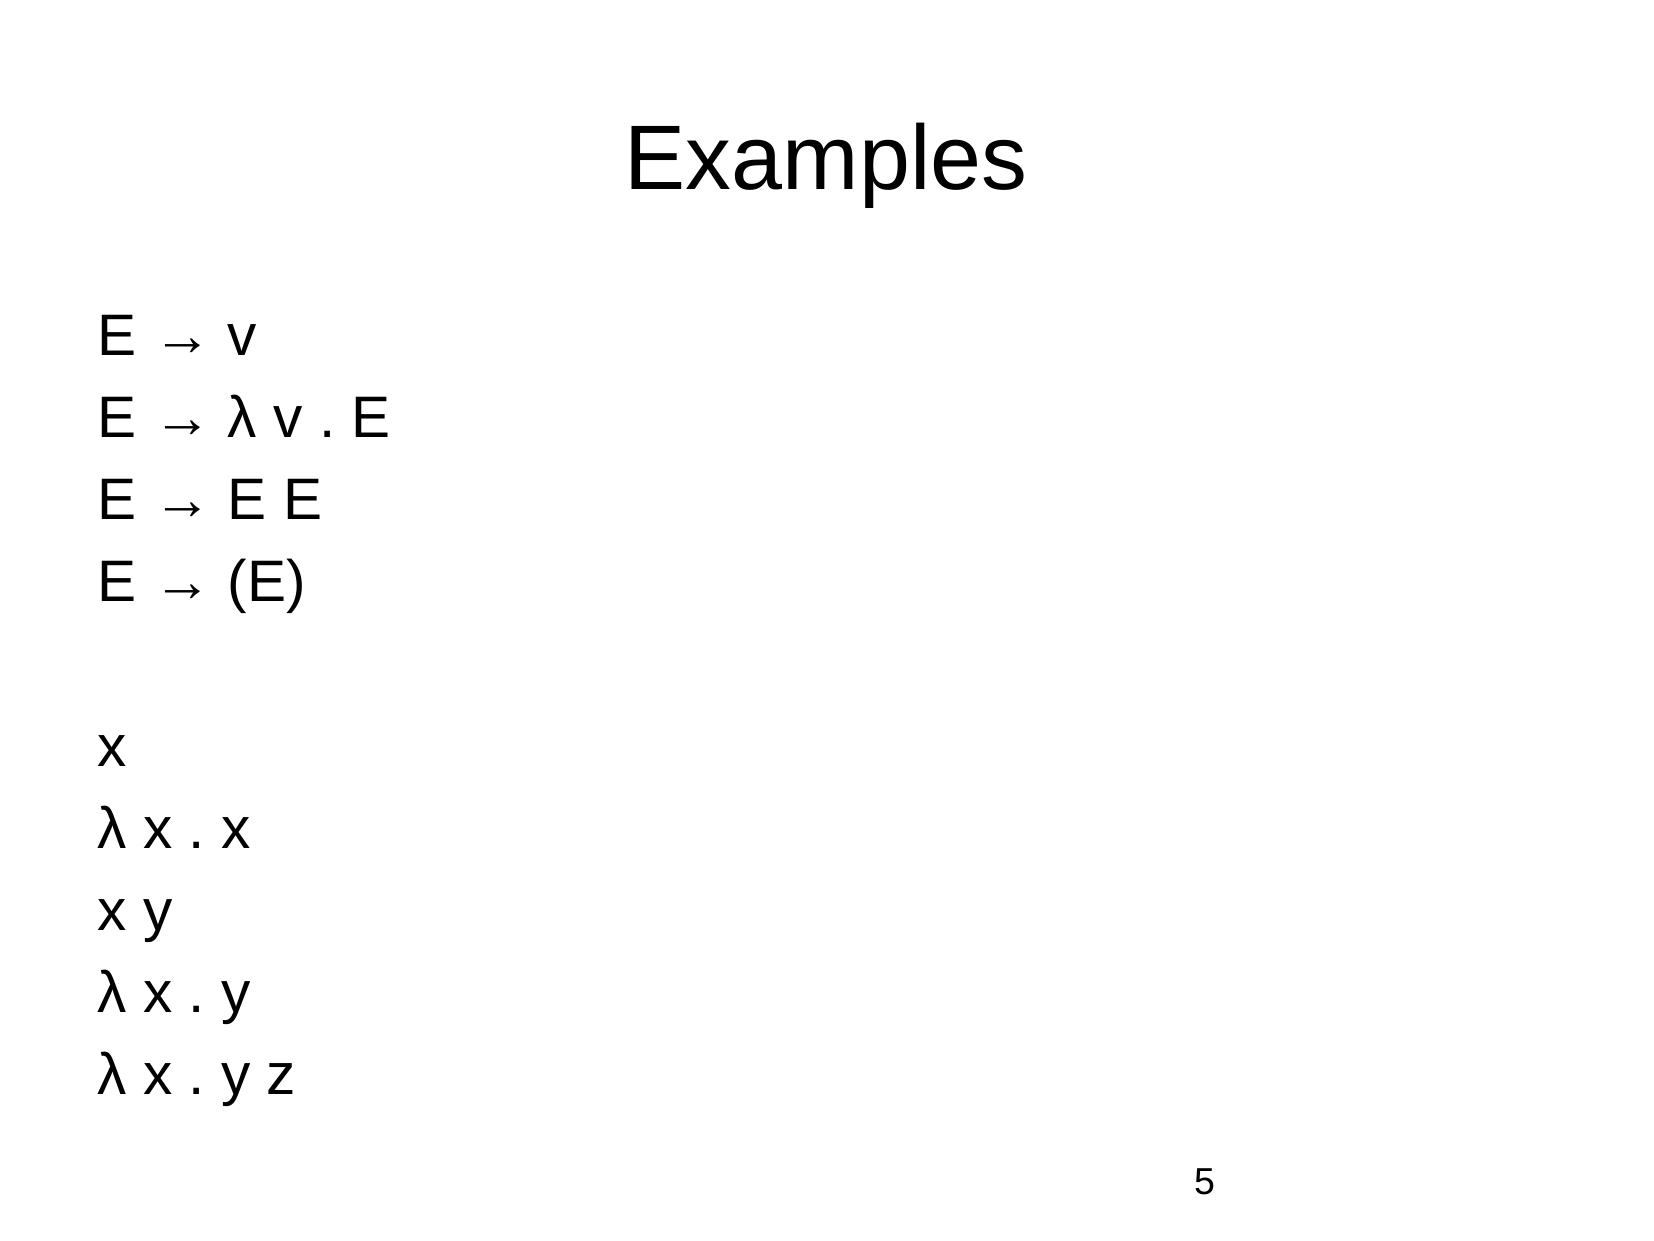

# Examples
E → v
E → λ v . E
E → E E
E → (E)
x
λ x . x
x y
λ x . y
λ x . y z